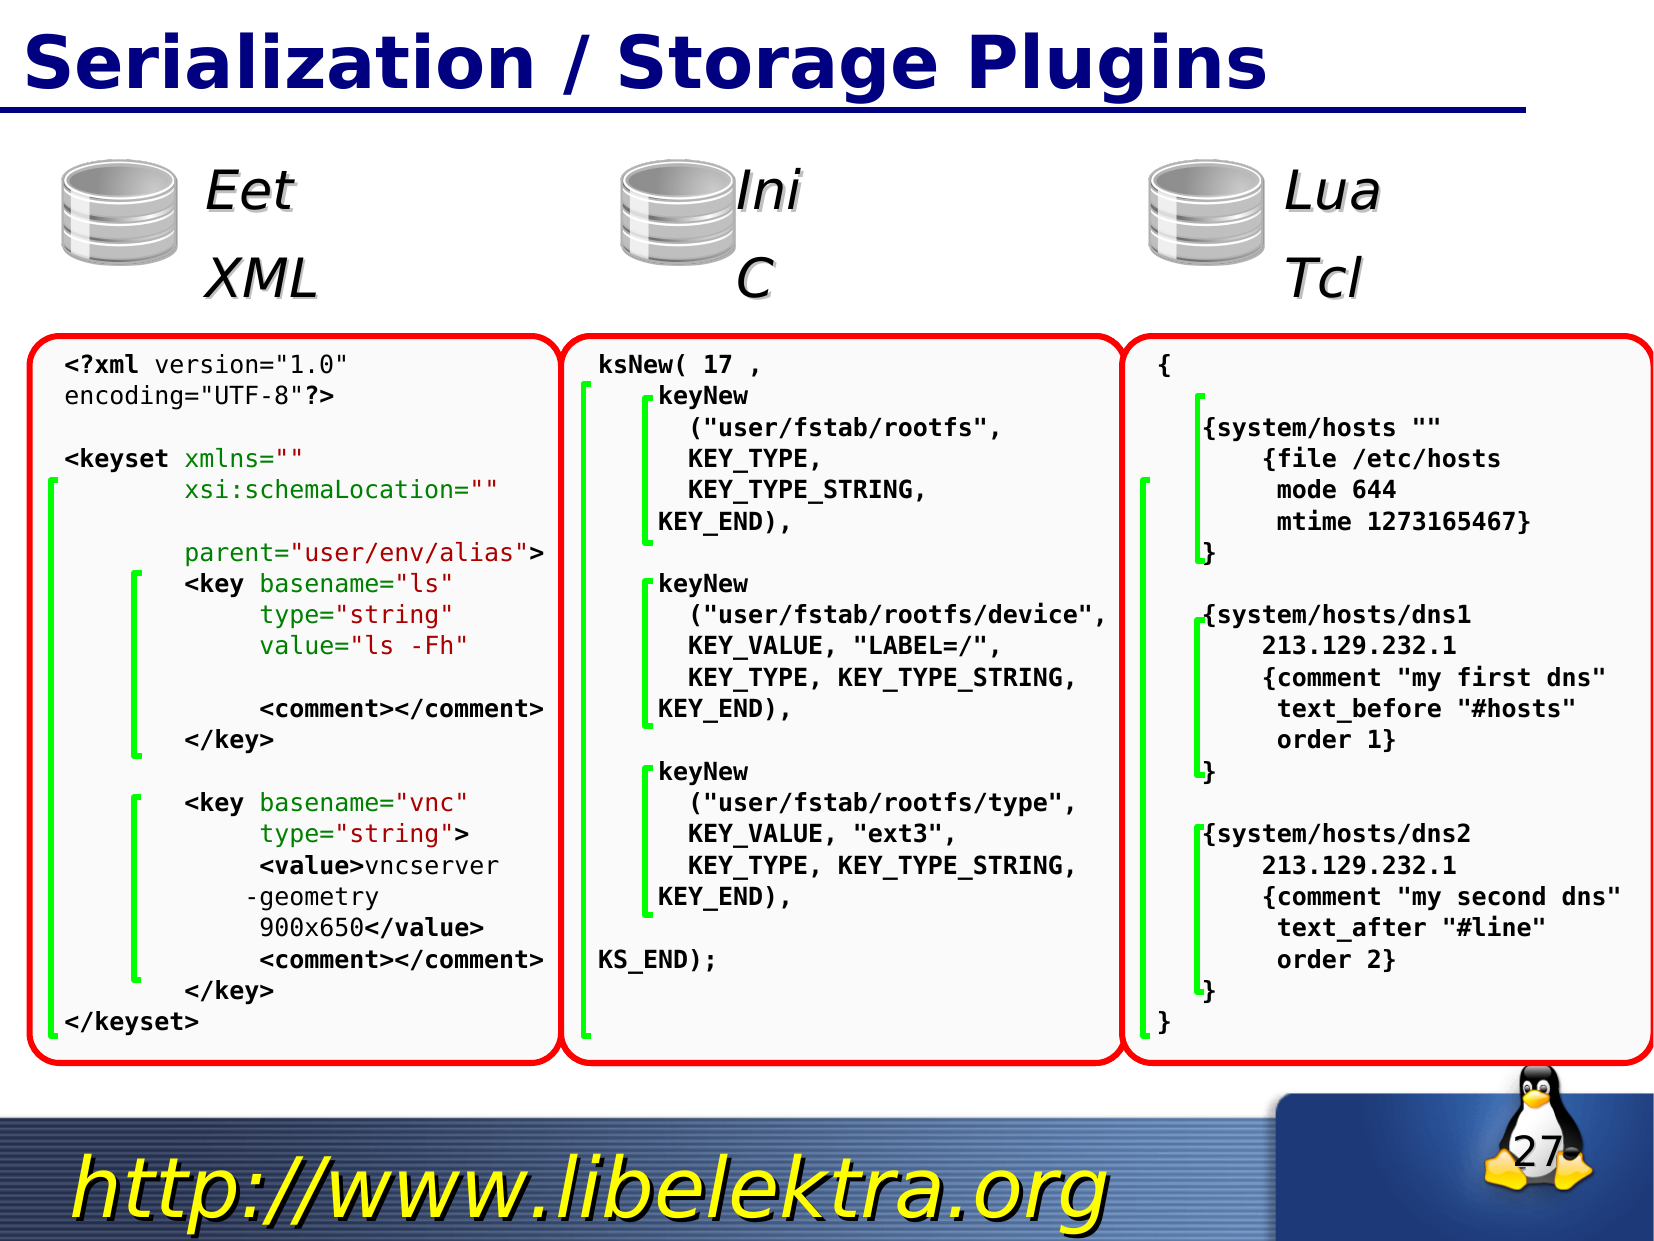

Serialization / Storage Plugins
# Eet
XML
Ini
C
Lua
Tcl
<?xml version="1.0" encoding="UTF-8"?>
<keyset xmlns=""
 xsi:schemaLocation=""
 parent="user/env/alias">
 <key basename="ls"
 type="string"
 value="ls -Fh"
 <comment></comment>
 </key>
 <key basename="vnc"
 type="string">
 <value>vncserver
 -geometry
 900x650</value>
 <comment></comment>
 </key>
</keyset>
ksNew( 17 ,
 keyNew
 ("user/fstab/rootfs",
 KEY_TYPE,
 KEY_TYPE_STRING,
 KEY_END),
 keyNew
 ("user/fstab/rootfs/device",
 KEY_VALUE, "LABEL=/",
 KEY_TYPE, KEY_TYPE_STRING,
 KEY_END),
 keyNew
 ("user/fstab/rootfs/type",
 KEY_VALUE, "ext3",
 KEY_TYPE, KEY_TYPE_STRING,
 KEY_END),
KS_END);
ksNew( 17 ,
 keyNew
 ("user/fstab/rootfs",
 KEY_TYPE,
 KEY_TYPE_STRING,
 KEY_END),
 keyNew
 ("user/fstab/rootfs/device",
 KEY_VALUE, "LABEL=/",
 KEY_TYPE, KEY_TYPE_STRING,
 KEY_END),
 keyNew
 ("user/fstab/rootfs/type",
 KEY_VALUE, "ext3",
 KEY_TYPE, KEY_TYPE_STRING,
 KEY_END),
KS_END);
{
 {system/hosts ""
 {file /etc/hosts
 mode 644
 mtime 1273165467}
 }
 {system/hosts/dns1
 213.129.232.1
 {comment "my first dns"
 text_before "#hosts"
 order 1}
 }
 {system/hosts/dns2
 213.129.232.1
 {comment "my second dns"
 text_after "#line"
 order 2}
 }
}